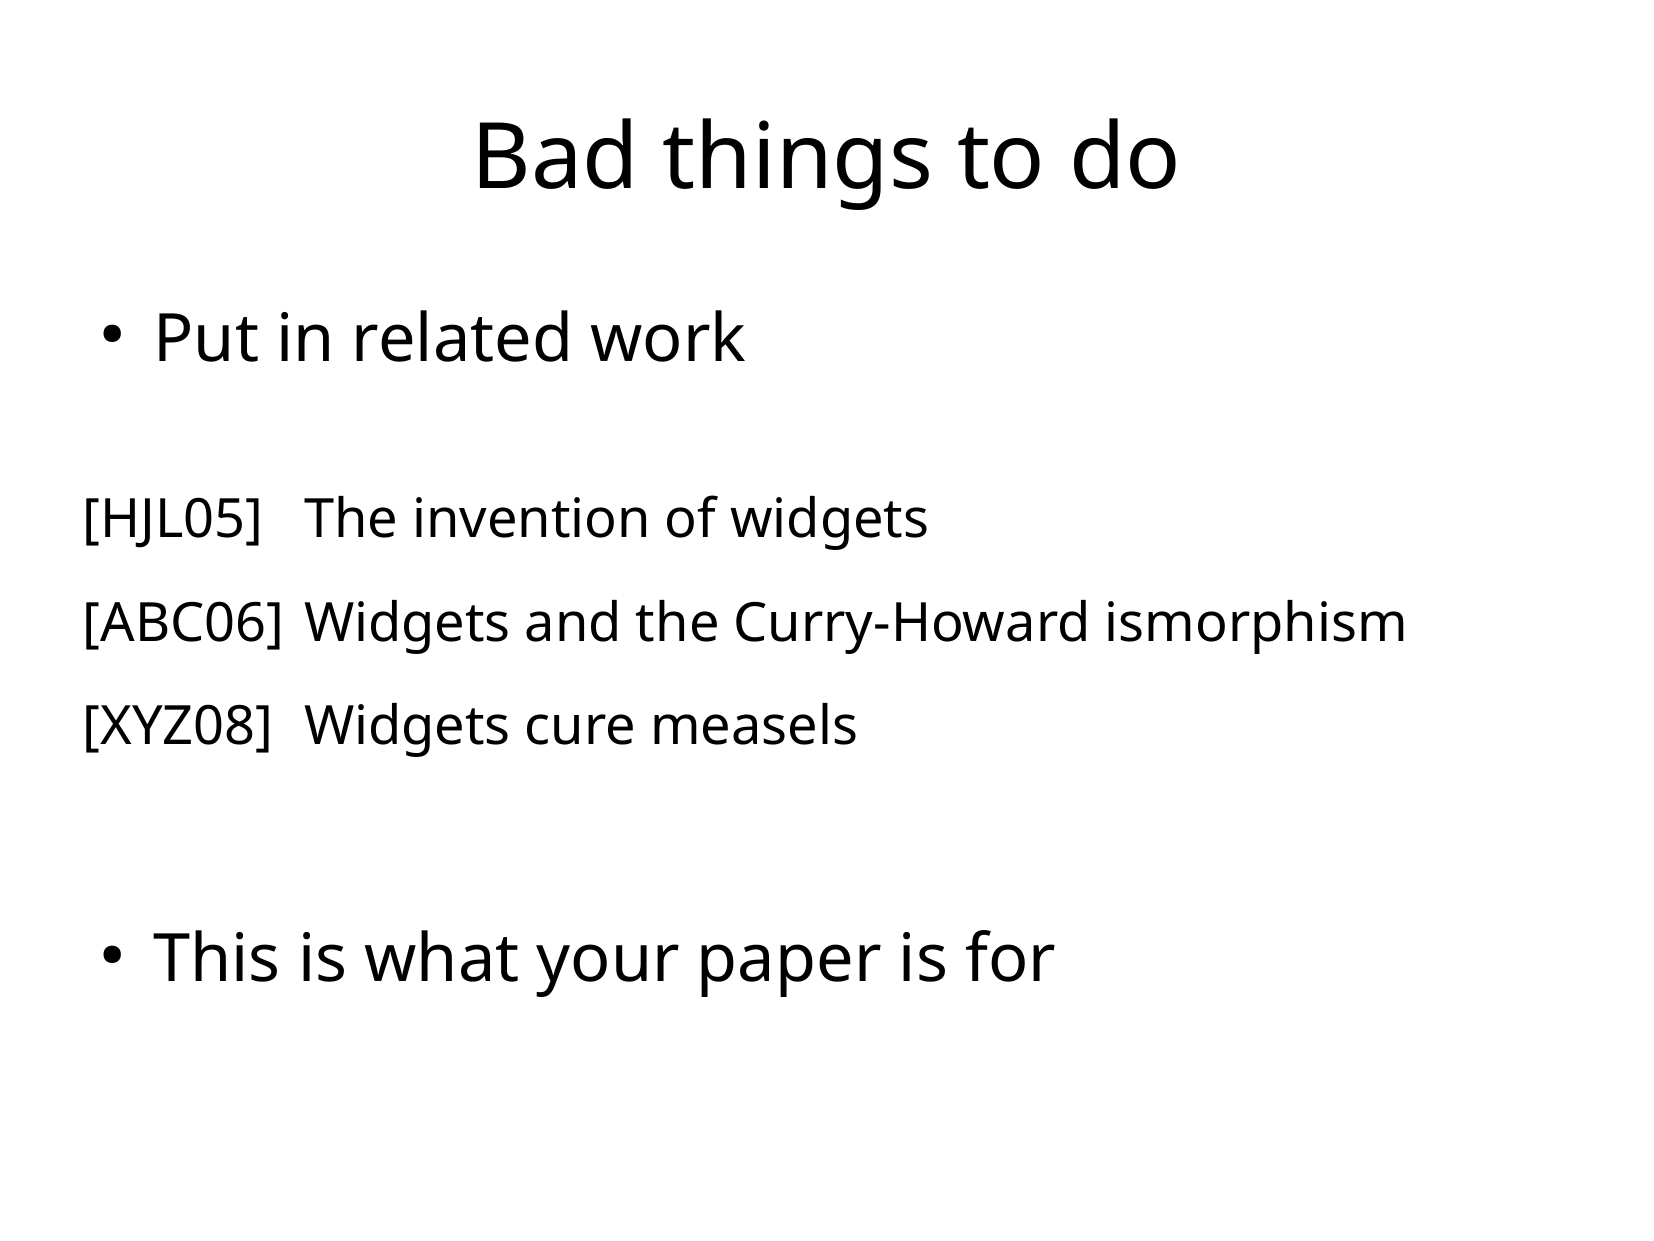

# Bad things to do
Put in related work
[HJL05] 	The invention of widgets
[ABC06]	Widgets and the Curry-Howard ismorphism
[XYZ08]	Widgets cure measels
This is what your paper is for